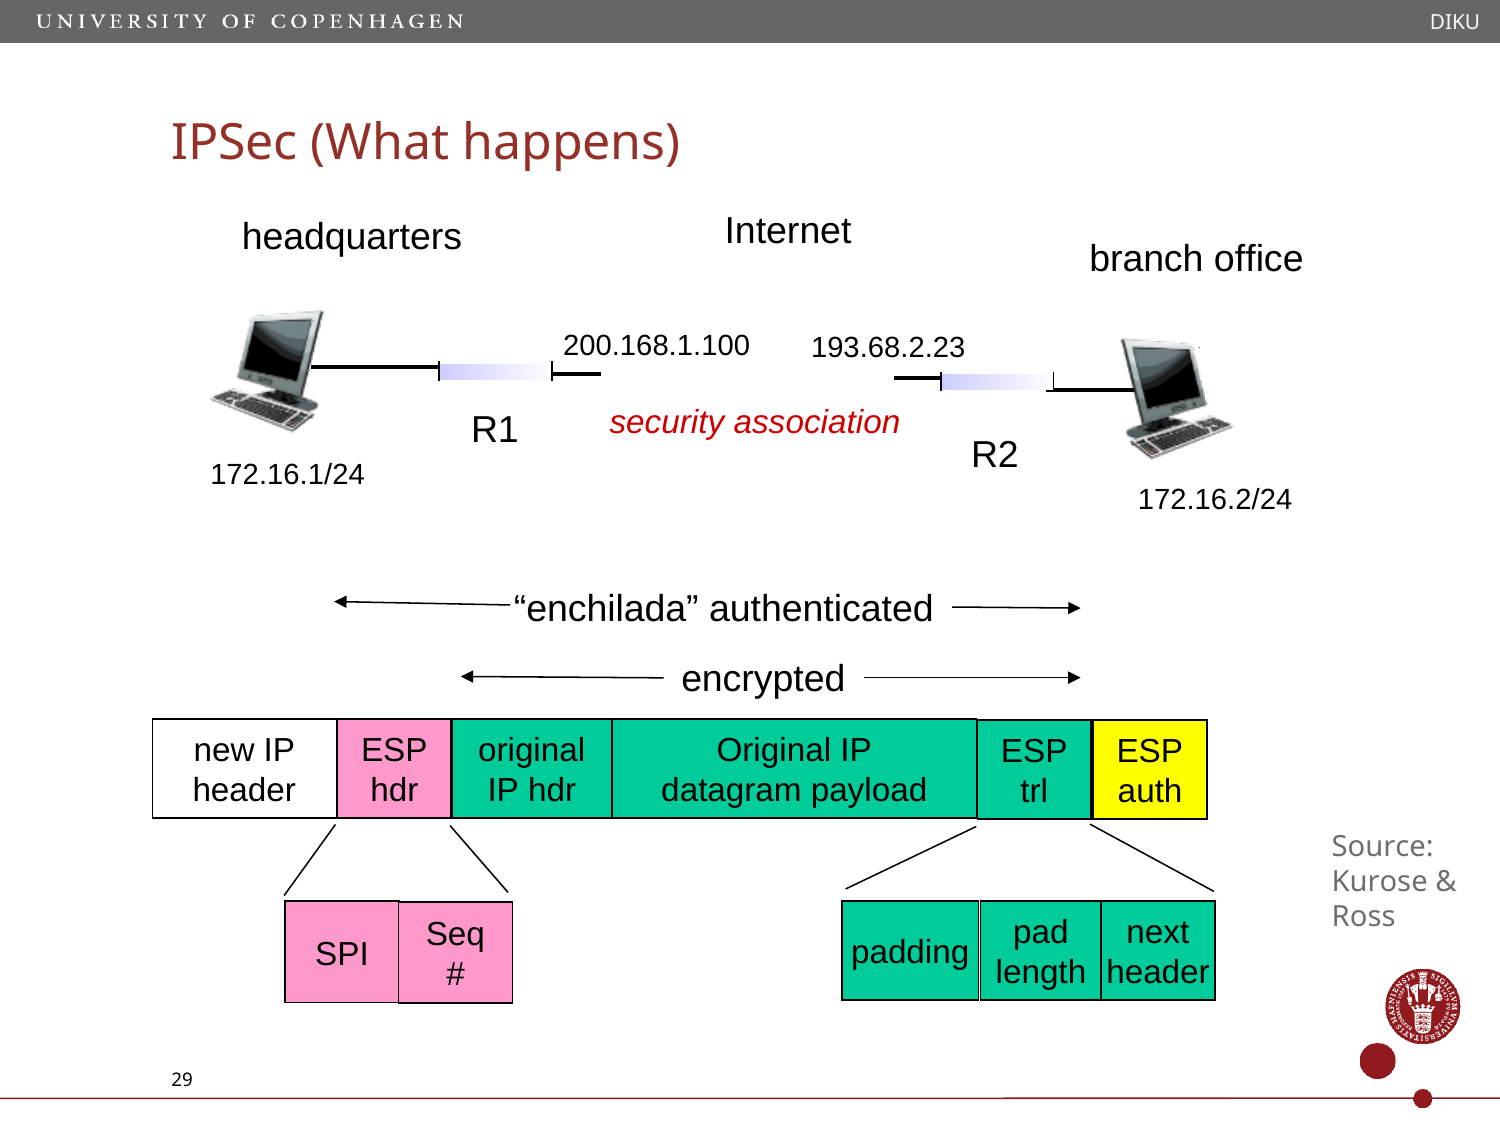

DIKU
IPSec (What happens)
Internet
headquarters
branch office
200.168.1.100
193.68.2.23
security association
R1
R2
172.16.1/24
172.16.2/24
“enchilada” authenticated
encrypted
new IP
header
ESP
hdr
original
IP hdr
Original IP
datagram payload
ESP
trl
ESP
auth
padding
pad
length
next
header
SPI
Seq
#
Source: Kurose & Ross